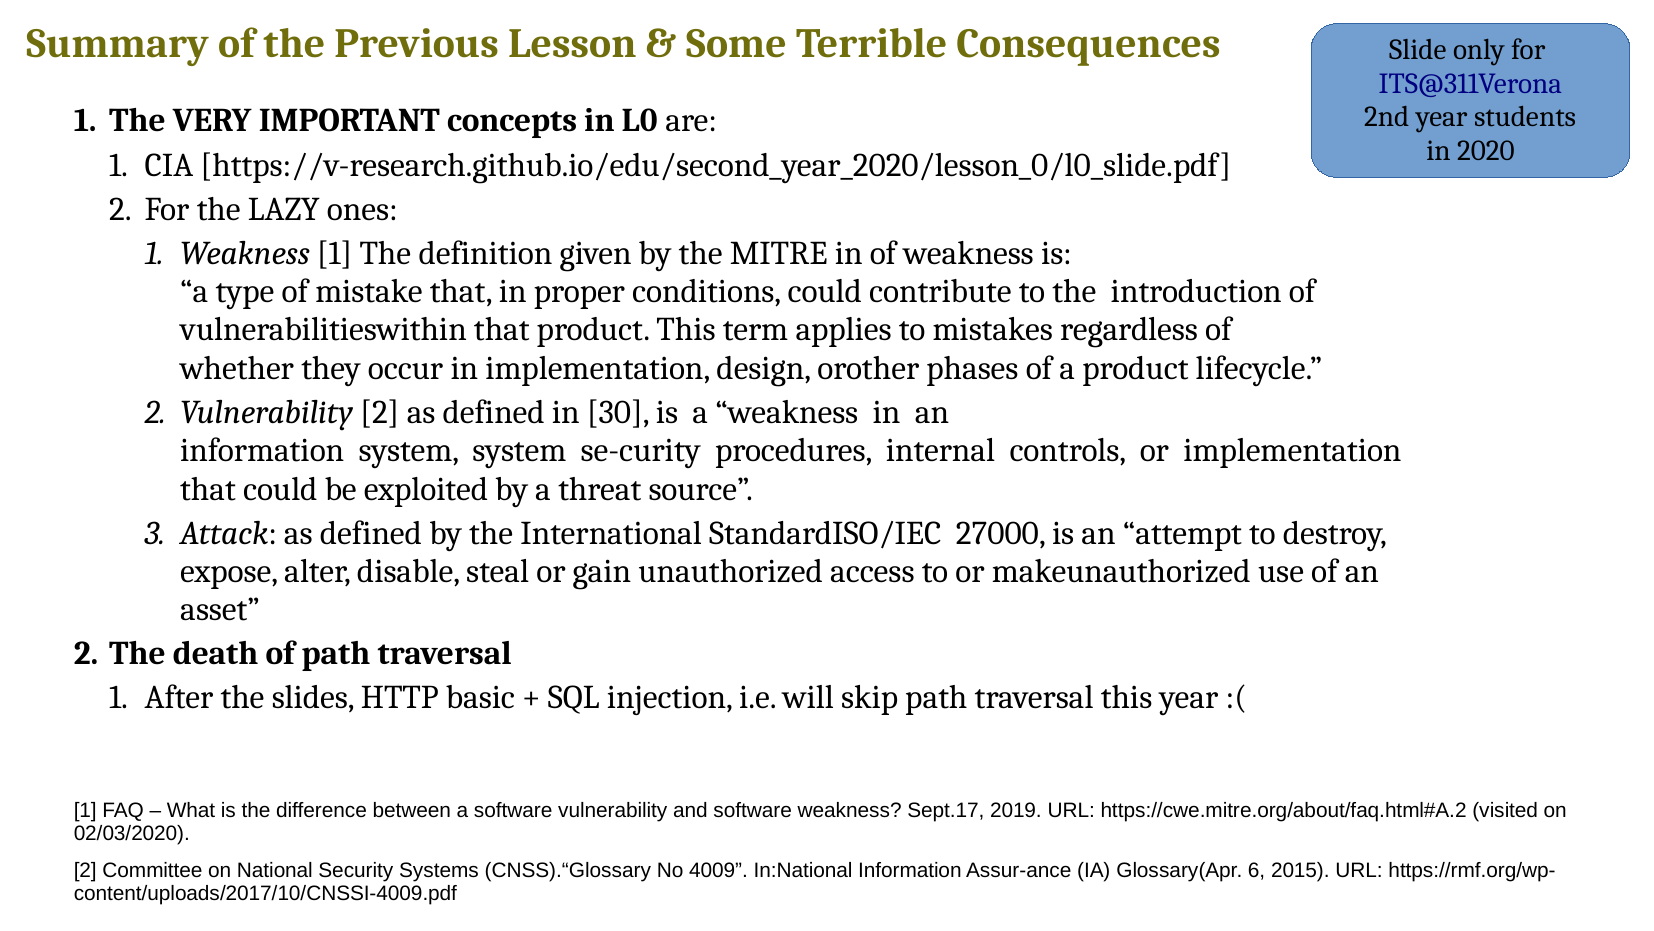

Summary of the Previous Lesson & Some Terrible Consequences
Slide only for ITS@311Verona
2nd year students
in 2020
The VERY IMPORTANT concepts in L0 are:
CIA [https://v-research.github.io/edu/second_year_2020/lesson_0/l0_slide.pdf]
For the LAZY ones:
Weakness [1] The definition given by the MITRE in of weakness is:
“a type of mistake that, in proper conditions, could contribute to the introduction of vulnerabilitieswithin that product. This term applies to mistakes regardless of
whether they occur in implementation, design, orother phases of a product lifecycle.”
Vulnerability [2] as defined in [30], is a “weakness in an
information system, system se-curity procedures, internal controls, or implementation
that could be exploited by a threat source”.
Attack: as defined by the International StandardISO/IEC 27000, is an “attempt to destroy,
expose, alter, disable, steal or gain unauthorized access to or makeunauthorized use of an
asset”
The death of path traversal
After the slides, HTTP basic + SQL injection, i.e. will skip path traversal this year :(
[1] FAQ – What is the difference between a software vulnerability and software weakness? Sept.17, 2019. URL: https://cwe.mitre.org/about/faq.html#A.2 (visited on 02/03/2020).
[2] Committee on National Security Systems (CNSS).“Glossary No 4009”. In:National Information Assur-ance (IA) Glossary(Apr. 6, 2015). URL: https://rmf.org/wp-content/uploads/2017/10/CNSSI-4009.pdf